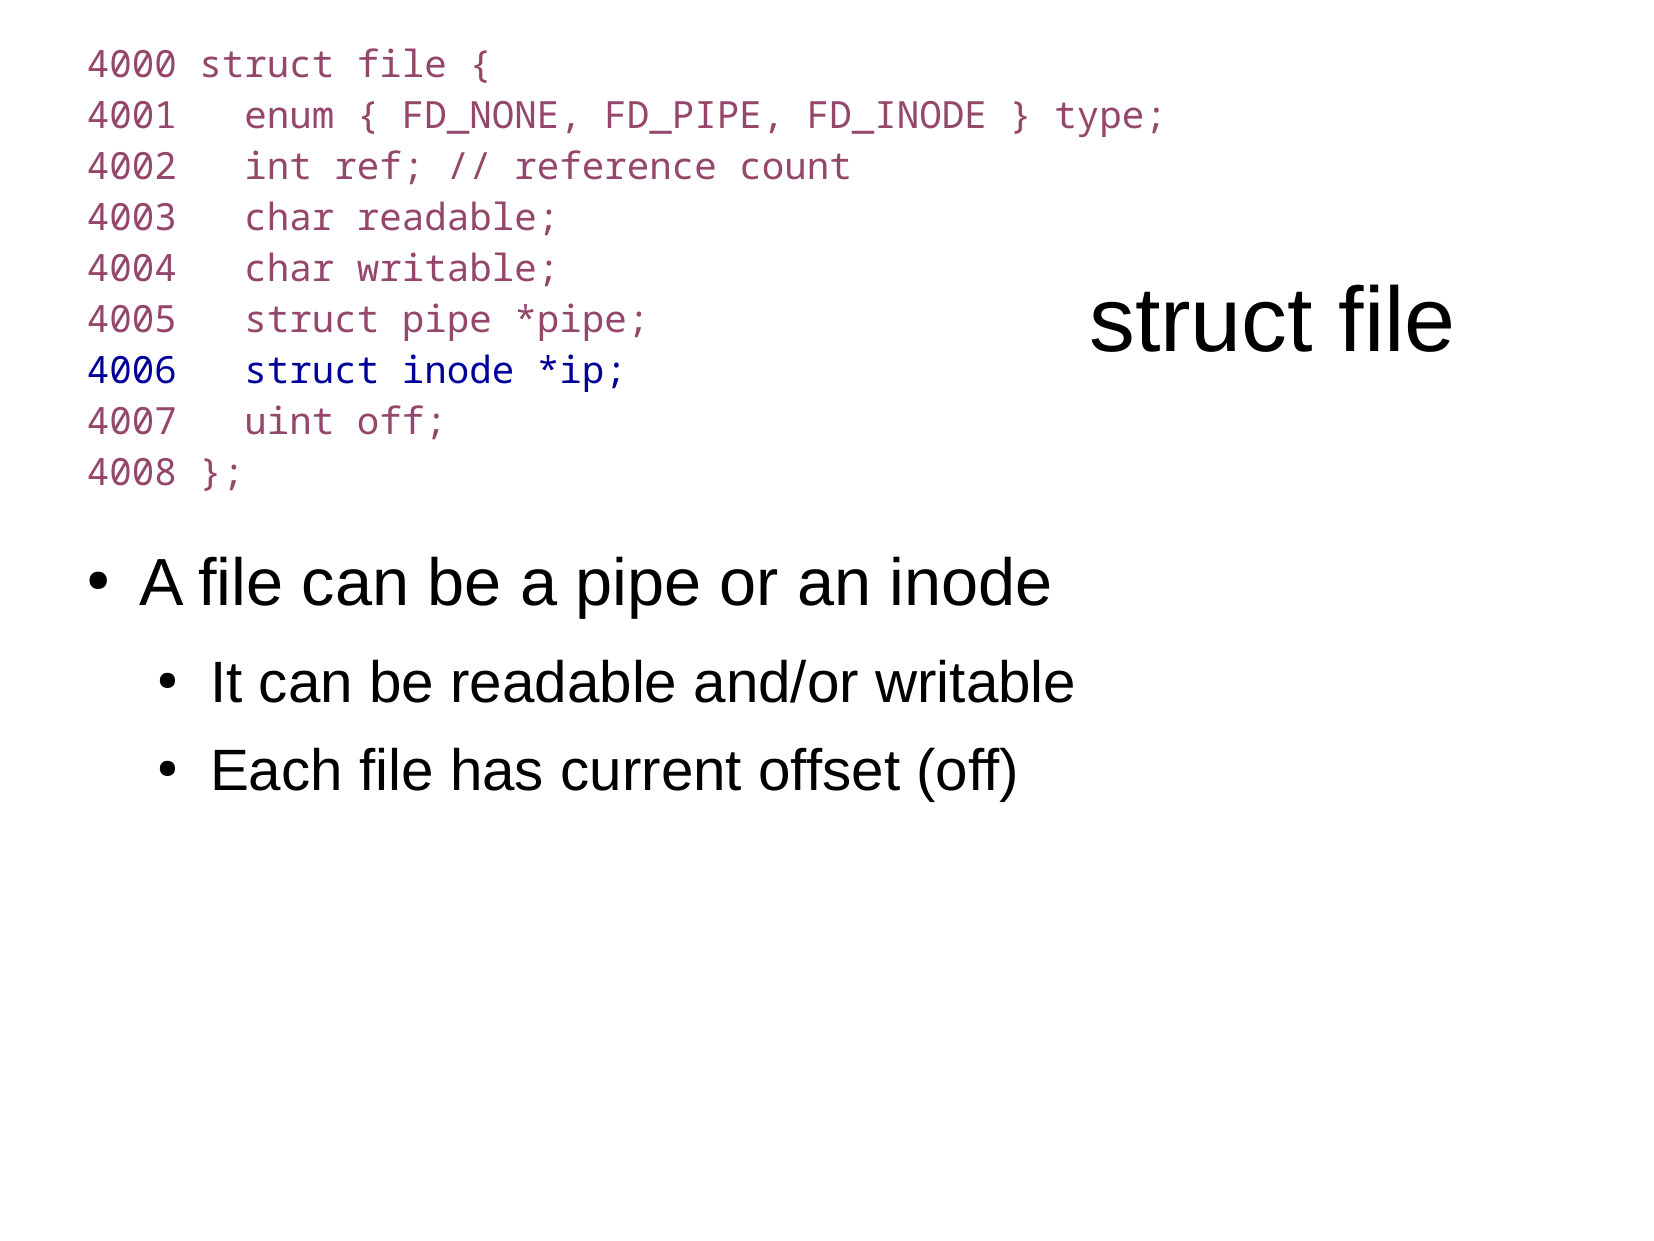

4000 struct file {
4001 enum { FD_NONE, FD_PIPE, FD_INODE } type;
4002 int ref; // reference count
4003 char readable;
4004 char writable;
4005 struct pipe *pipe;
4006 struct inode *ip;
4007 uint off;
4008 };
# struct file
A file can be a pipe or an inode
It can be readable and/or writable
Each file has current offset (off)